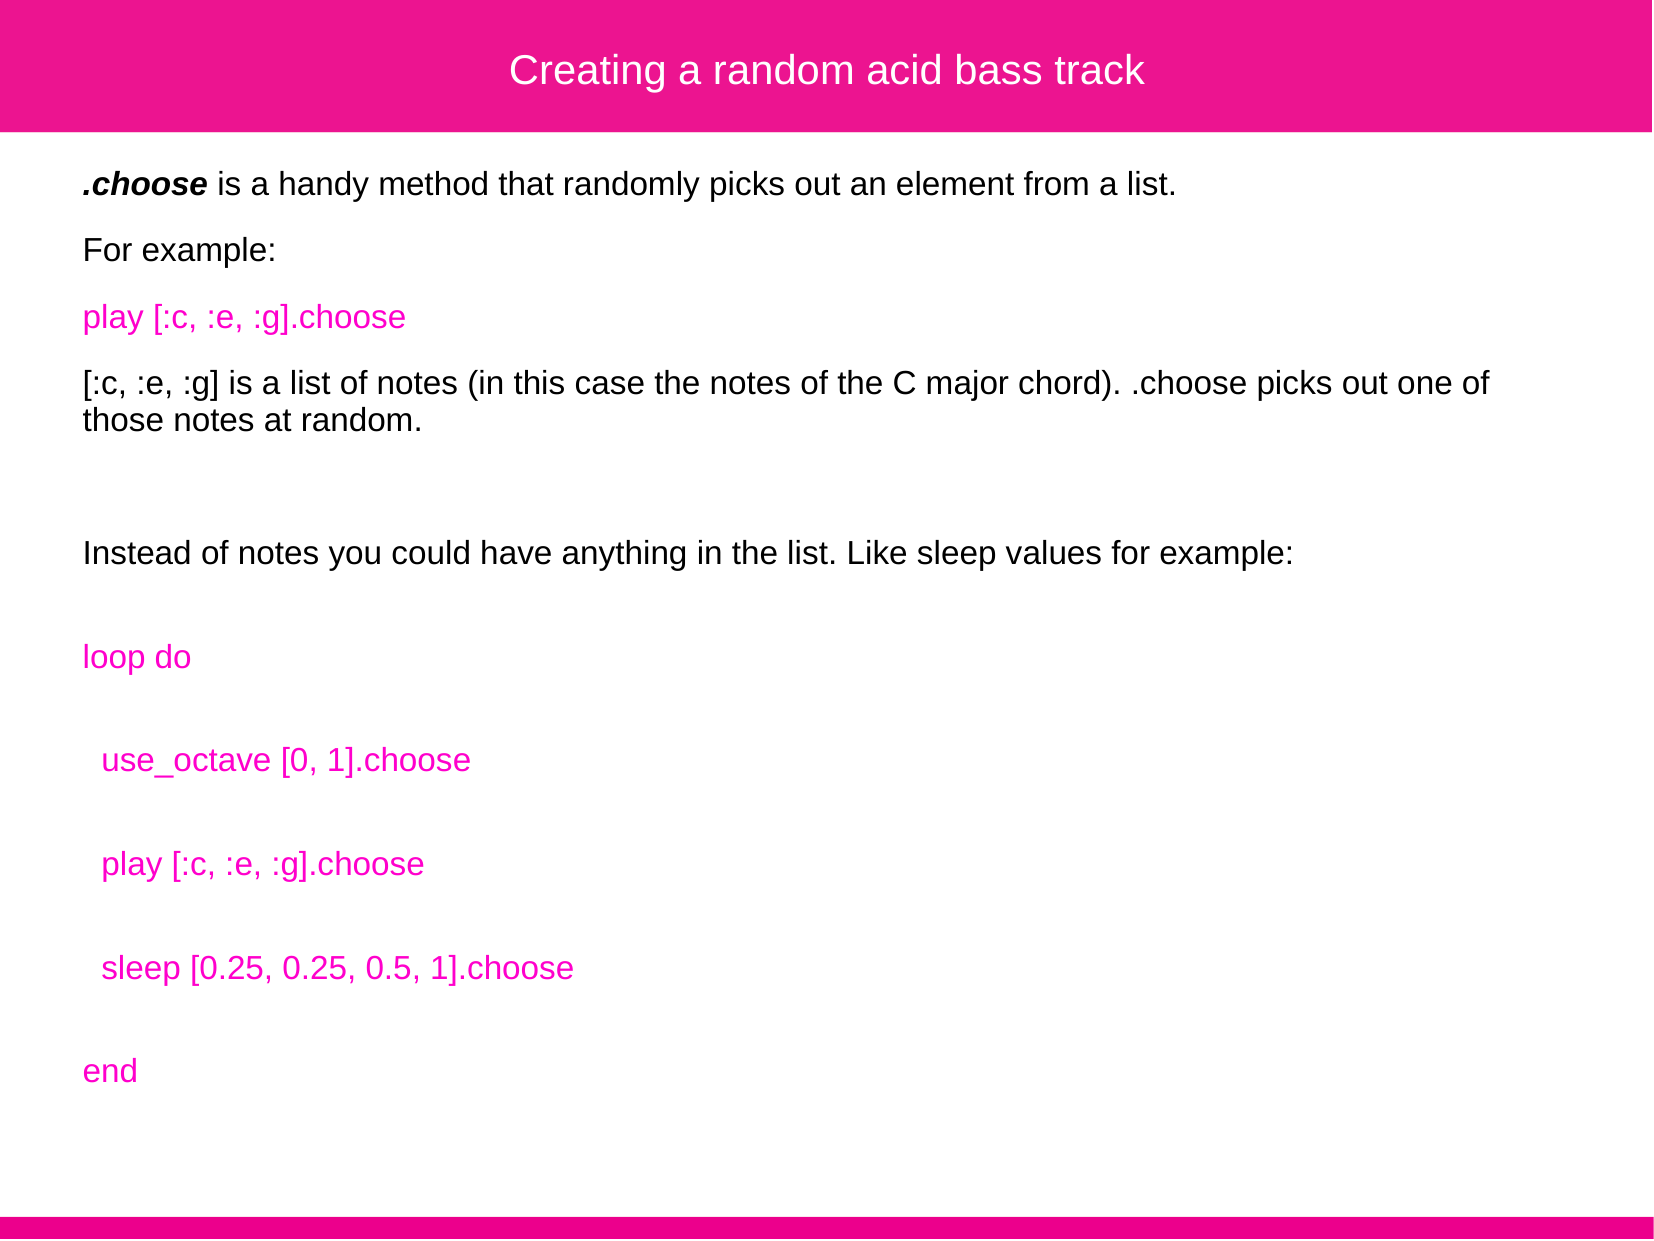

Creating a random acid bass track
# .choose is a handy method that randomly picks out an element from a list.
For example:
play [:c, :e, :g].choose
[:c, :e, :g] is a list of notes (in this case the notes of the C major chord). .choose picks out one of those notes at random.
Instead of notes you could have anything in the list. Like sleep values for example:
loop do
 use_octave [0, 1].choose
 play [:c, :e, :g].choose
 sleep [0.25, 0.25, 0.5, 1].choose
end